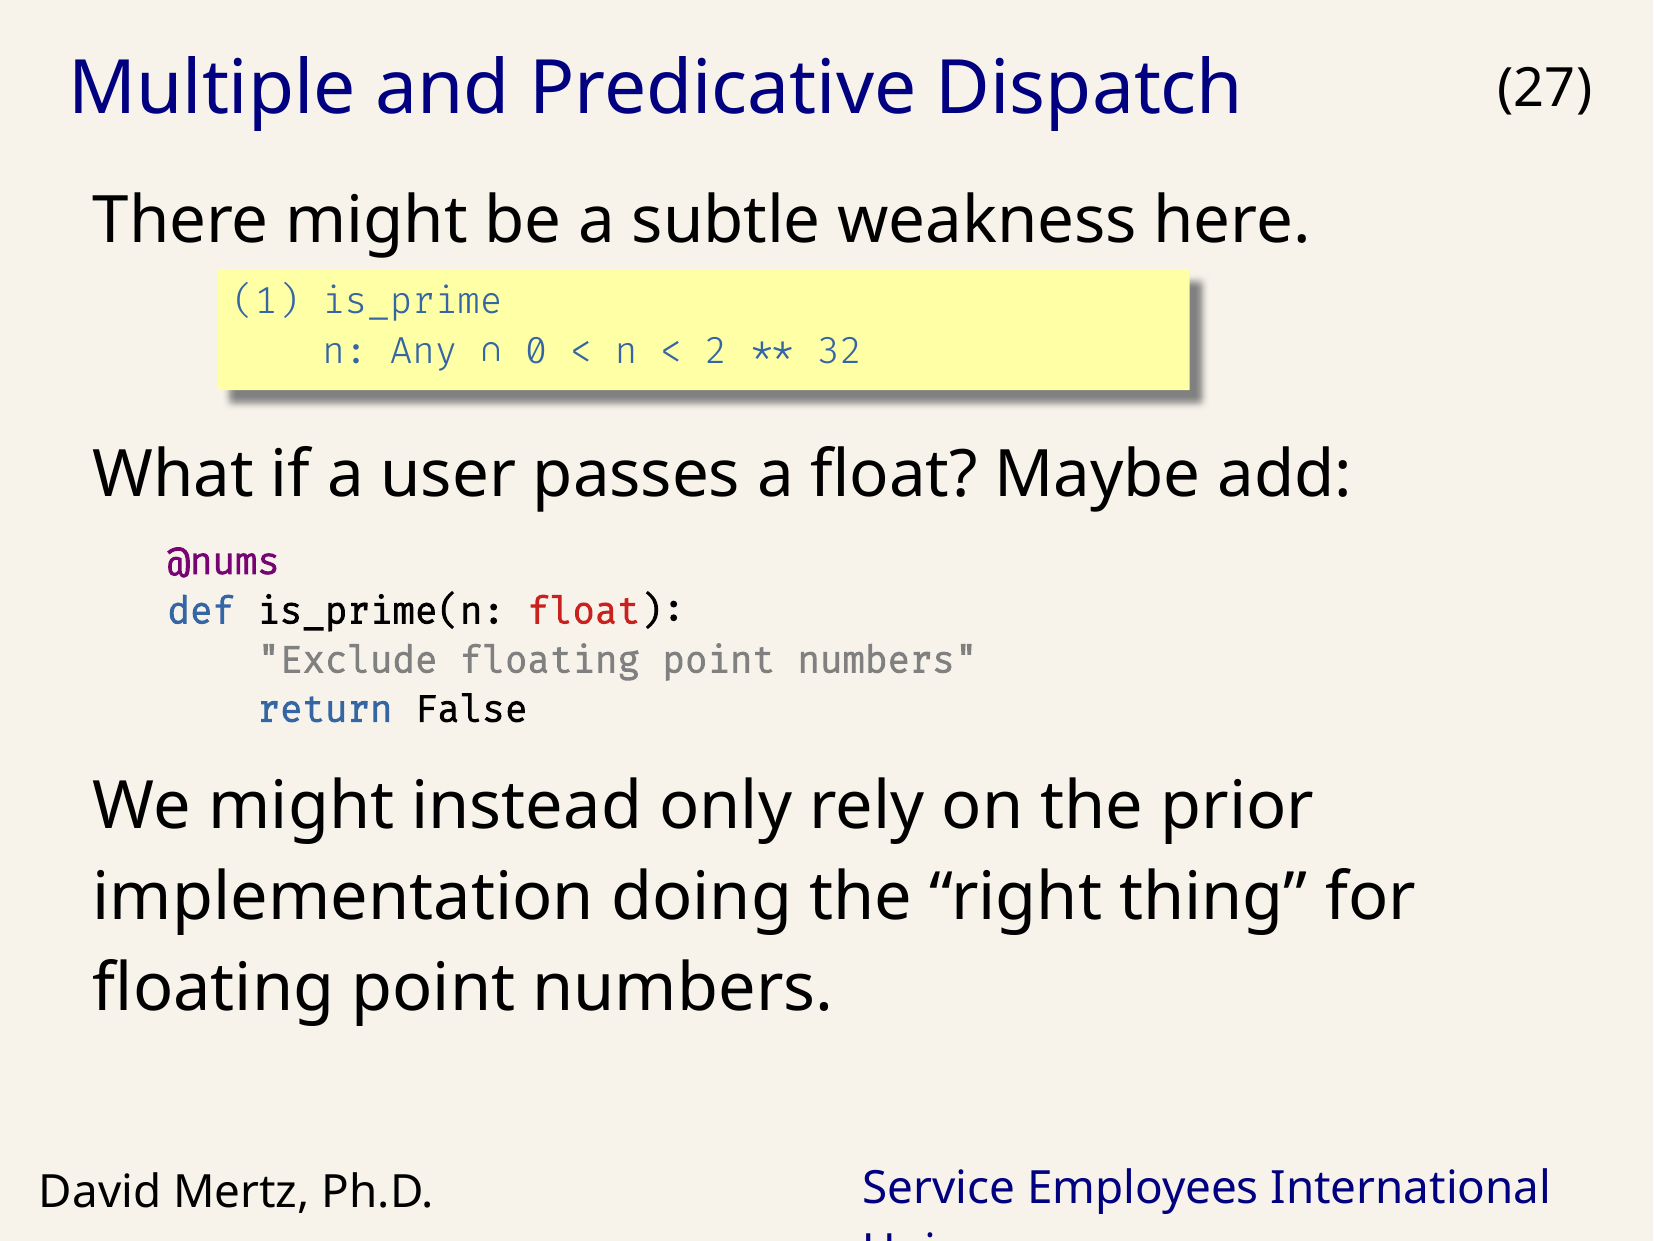

There might be a subtle weakness here.
(1) is_prime
 n: Any ∩ 0 < n < 2 ** 32
What if a user passes a float? Maybe add:
@nums
def is_prime(n: float):
 "Exclude floating point numbers"
 return False
We might instead only rely on the prior implementation doing the “right thing” for floating point numbers.